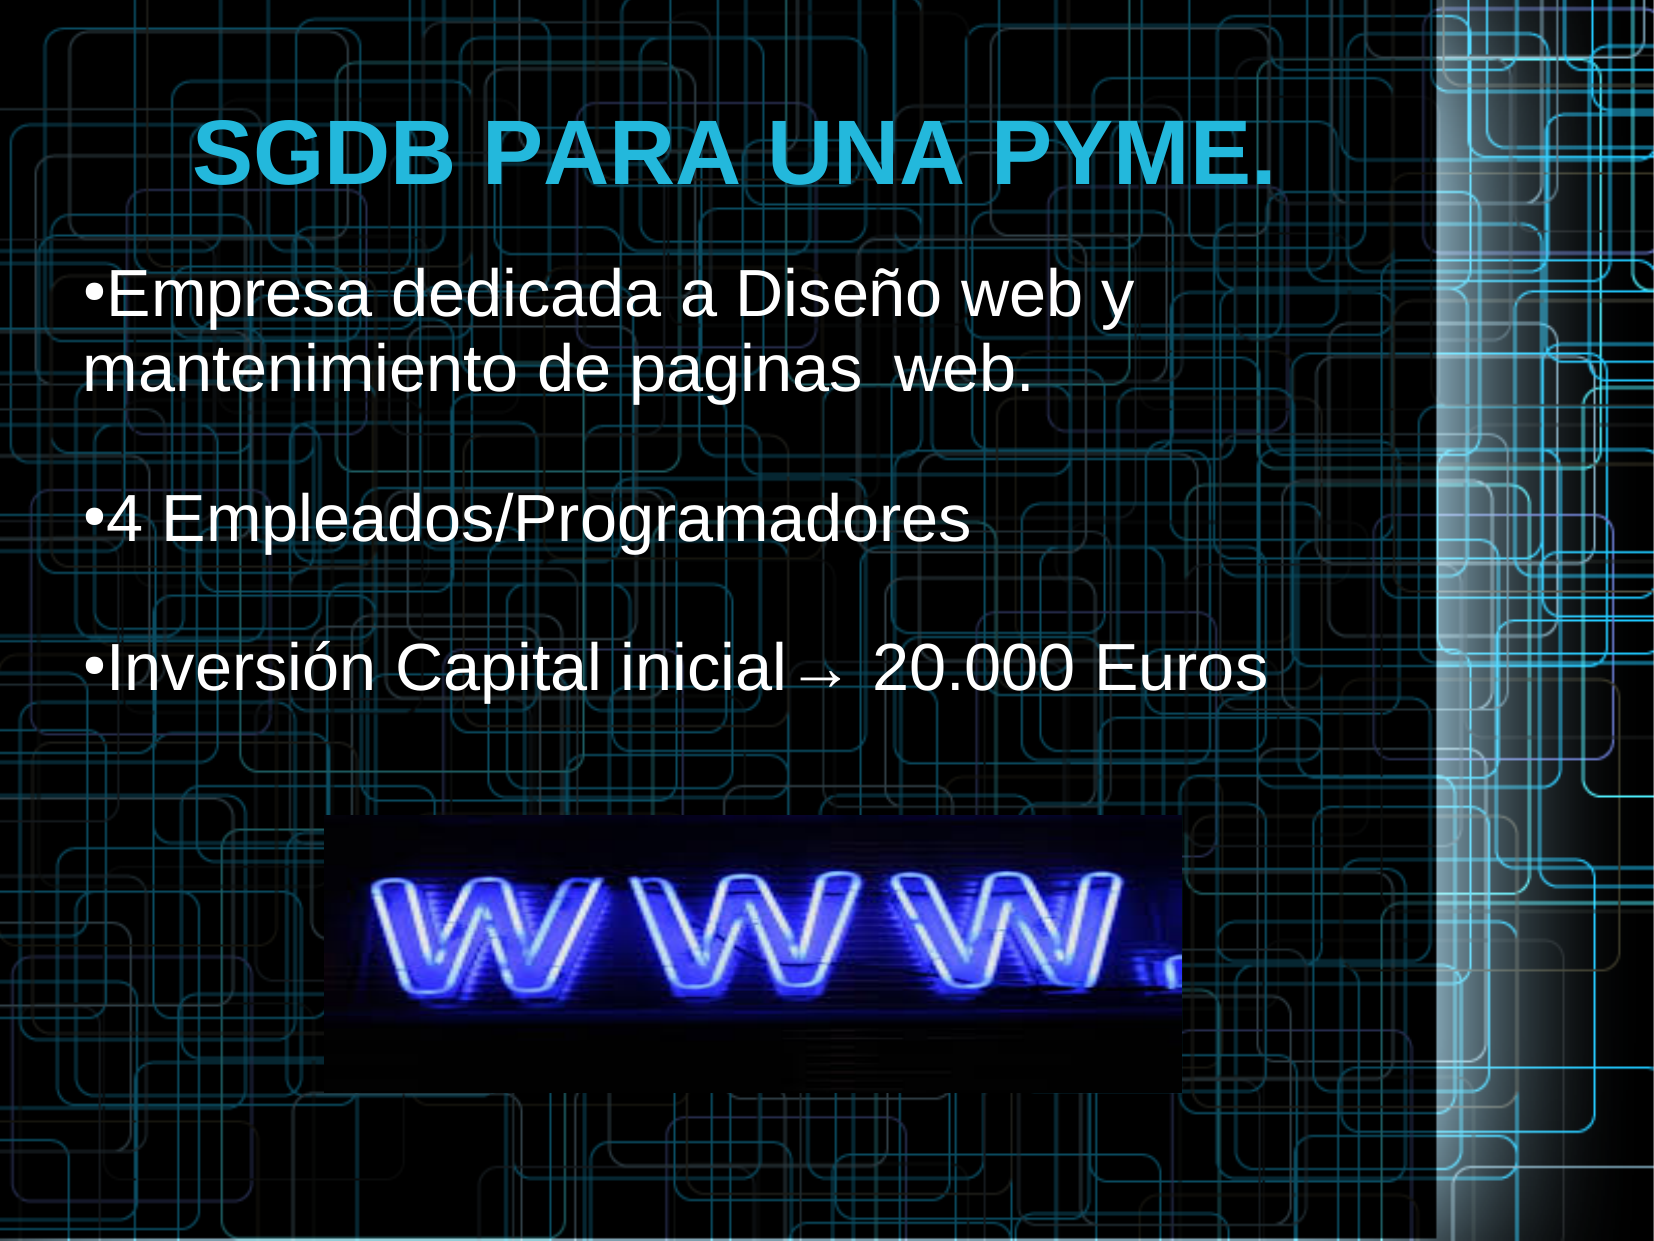

# SGDB PARA UNA PYME.
Empresa dedicada a Diseño web y mantenimiento de paginas 	web.
4 Empleados/Programadores
Inversión Capital inicial→ 20.000 Euros